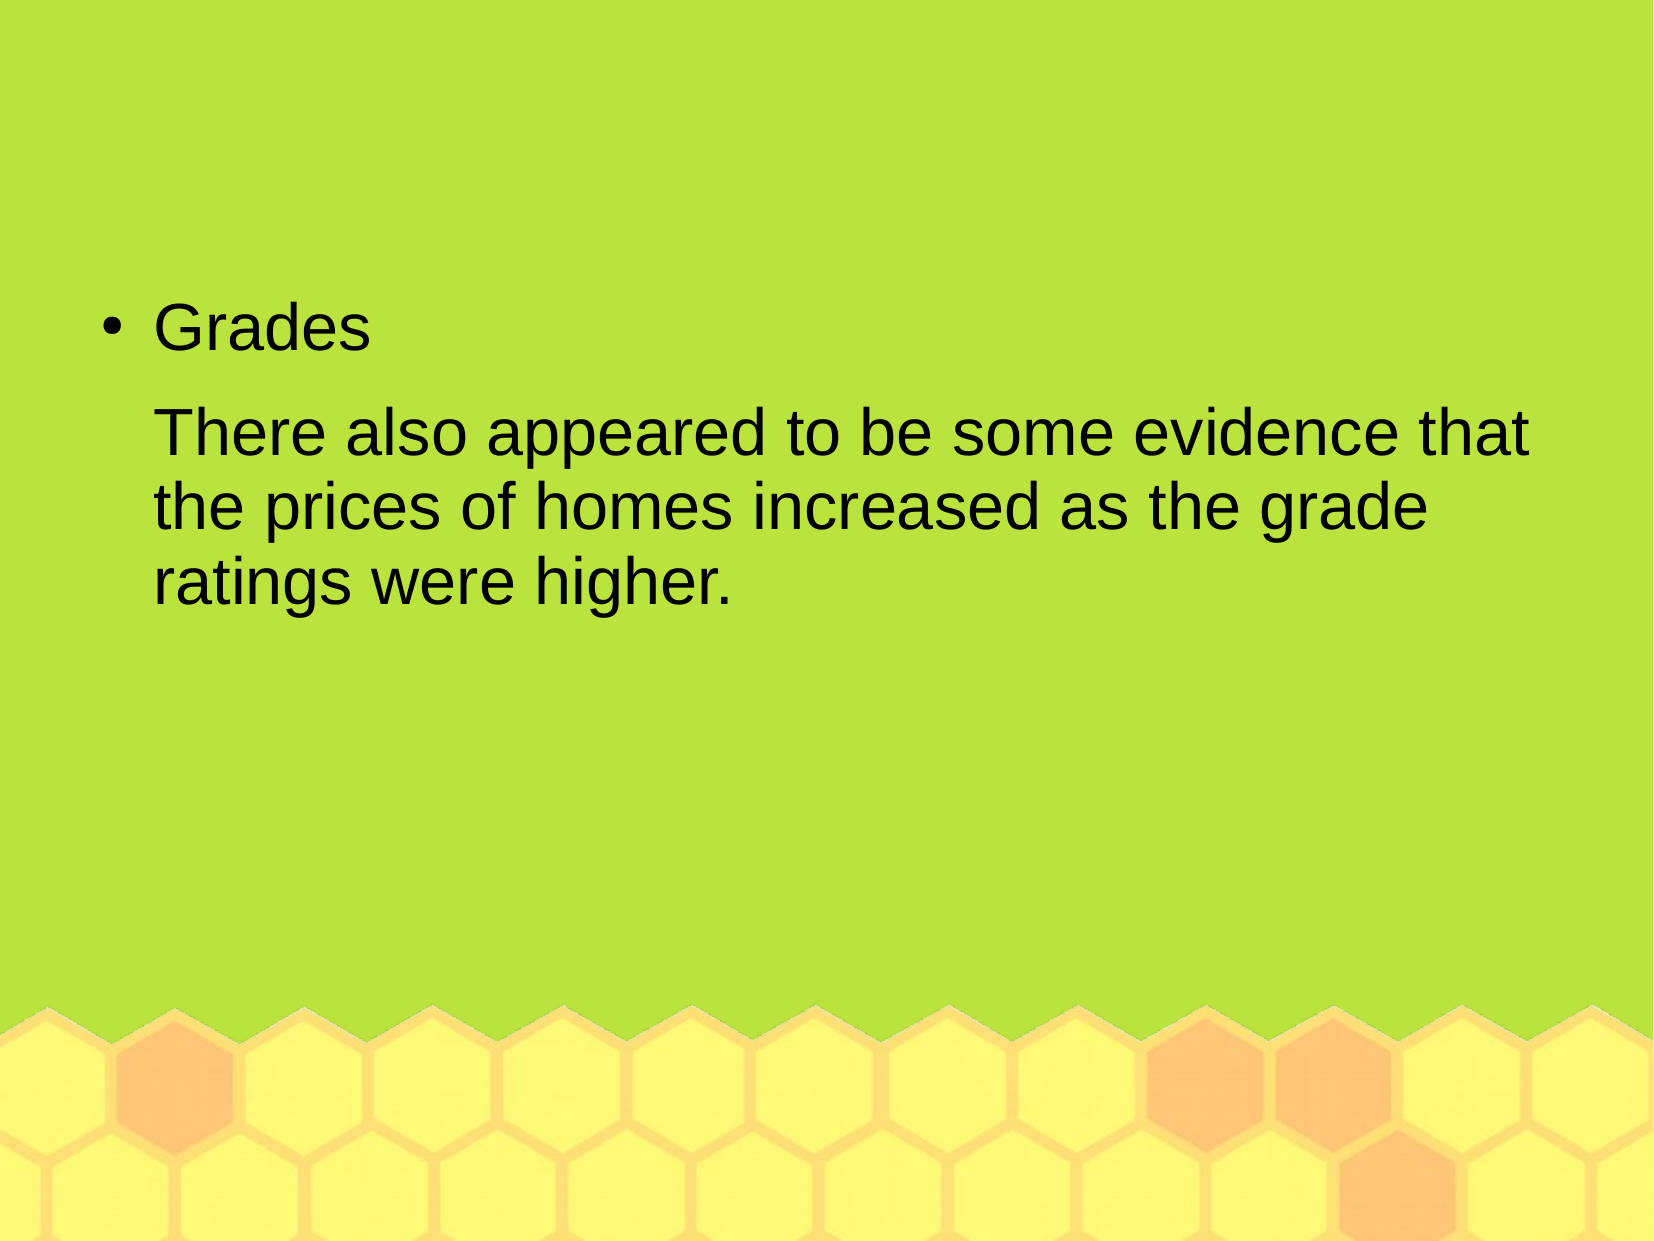

#
Grades
There also appeared to be some evidence that the prices of homes increased as the grade ratings were higher.